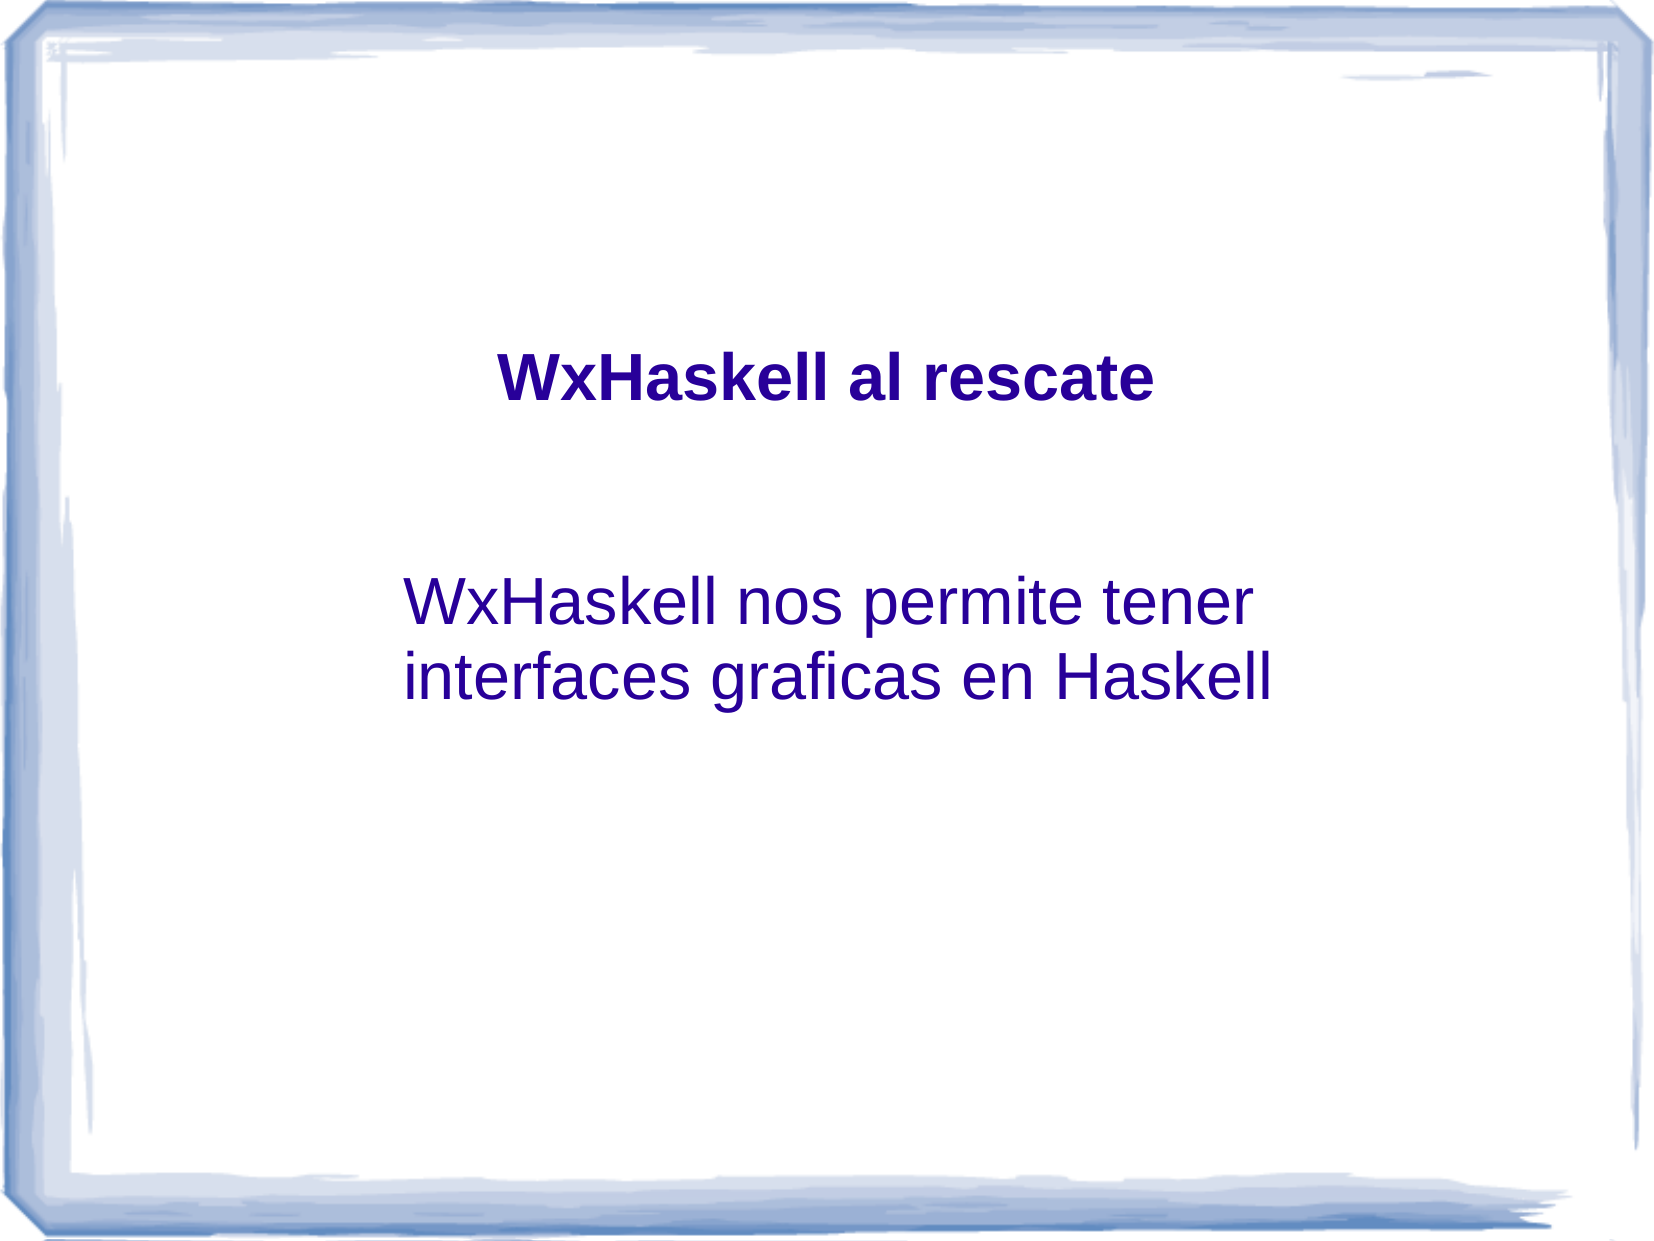

#
WxHaskell al rescate
WxHaskell nos permite tener
interfaces graficas en Haskell